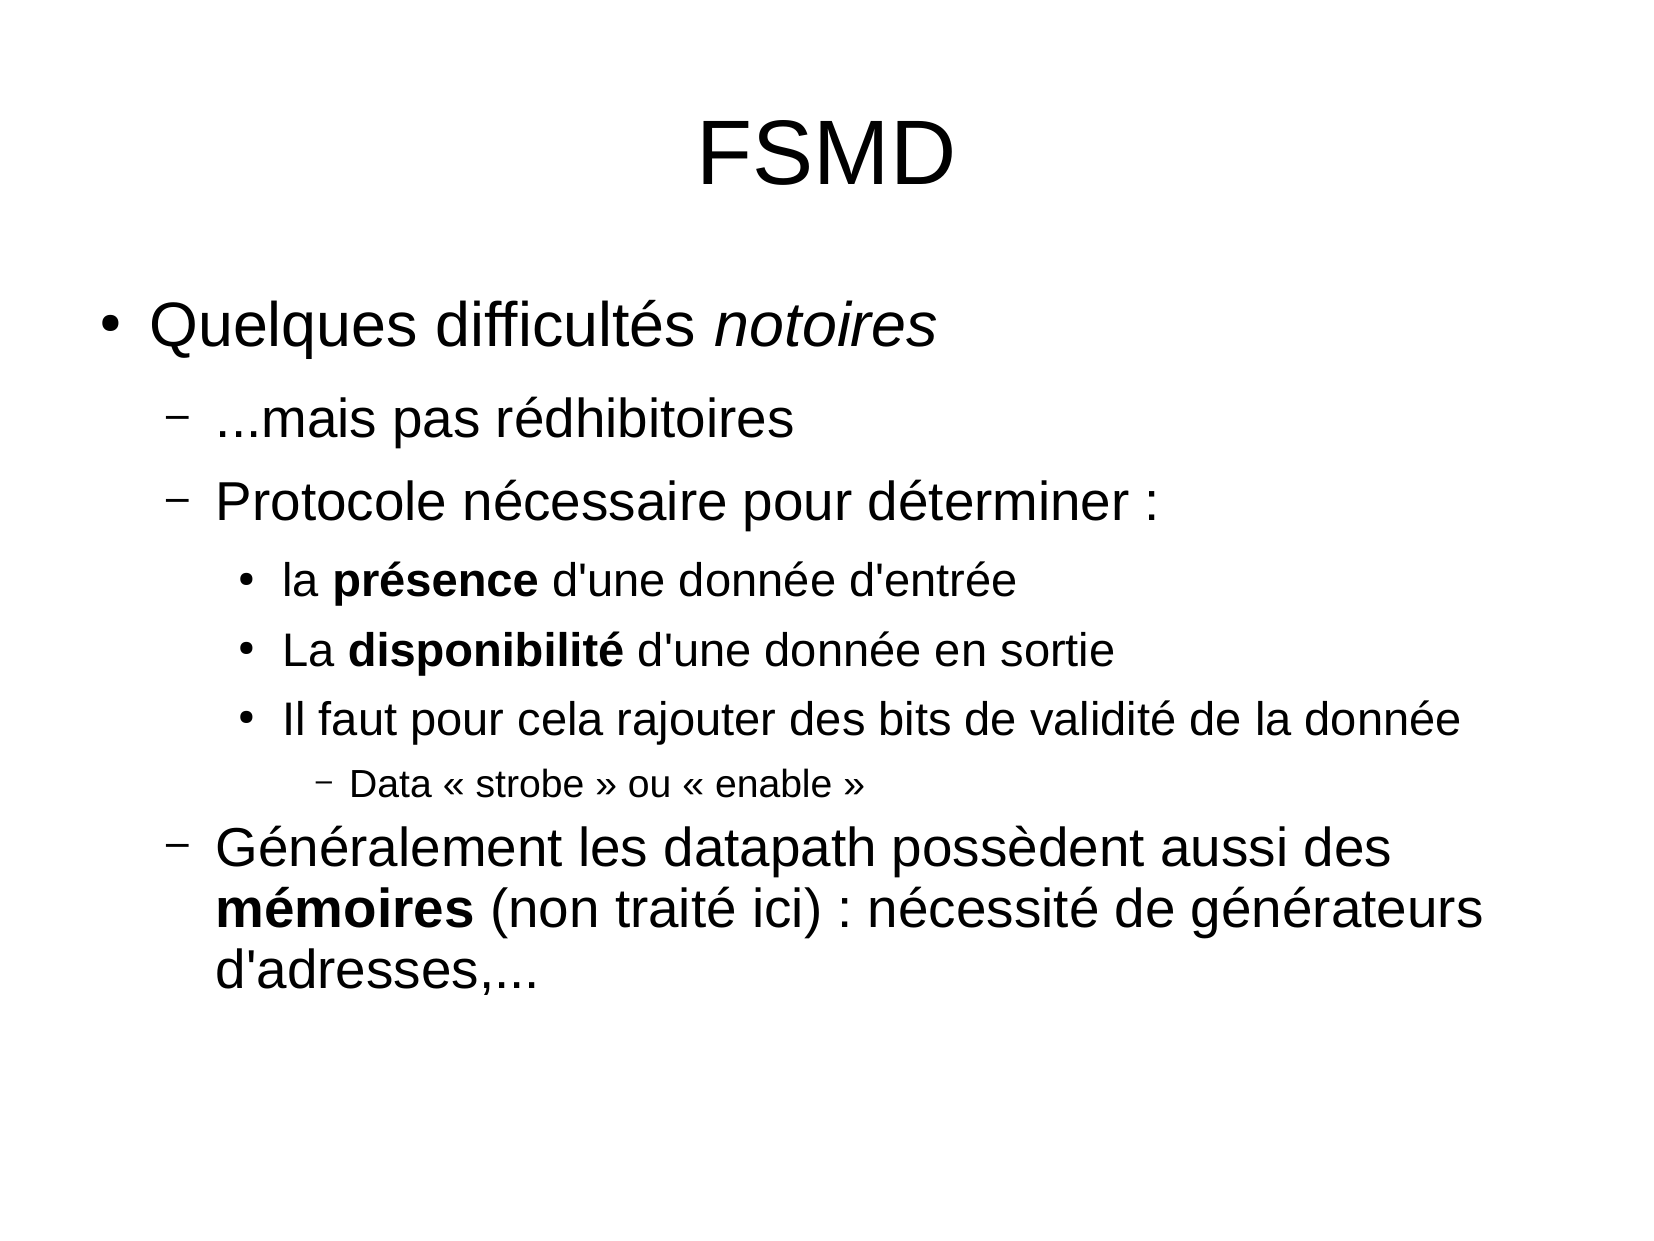

# FSMD
Quelques difficultés notoires
...mais pas rédhibitoires
Protocole nécessaire pour déterminer :
la présence d'une donnée d'entrée
La disponibilité d'une donnée en sortie
Il faut pour cela rajouter des bits de validité de la donnée
Data « strobe » ou « enable »
Généralement les datapath possèdent aussi des mémoires (non traité ici) : nécessité de générateurs d'adresses,...